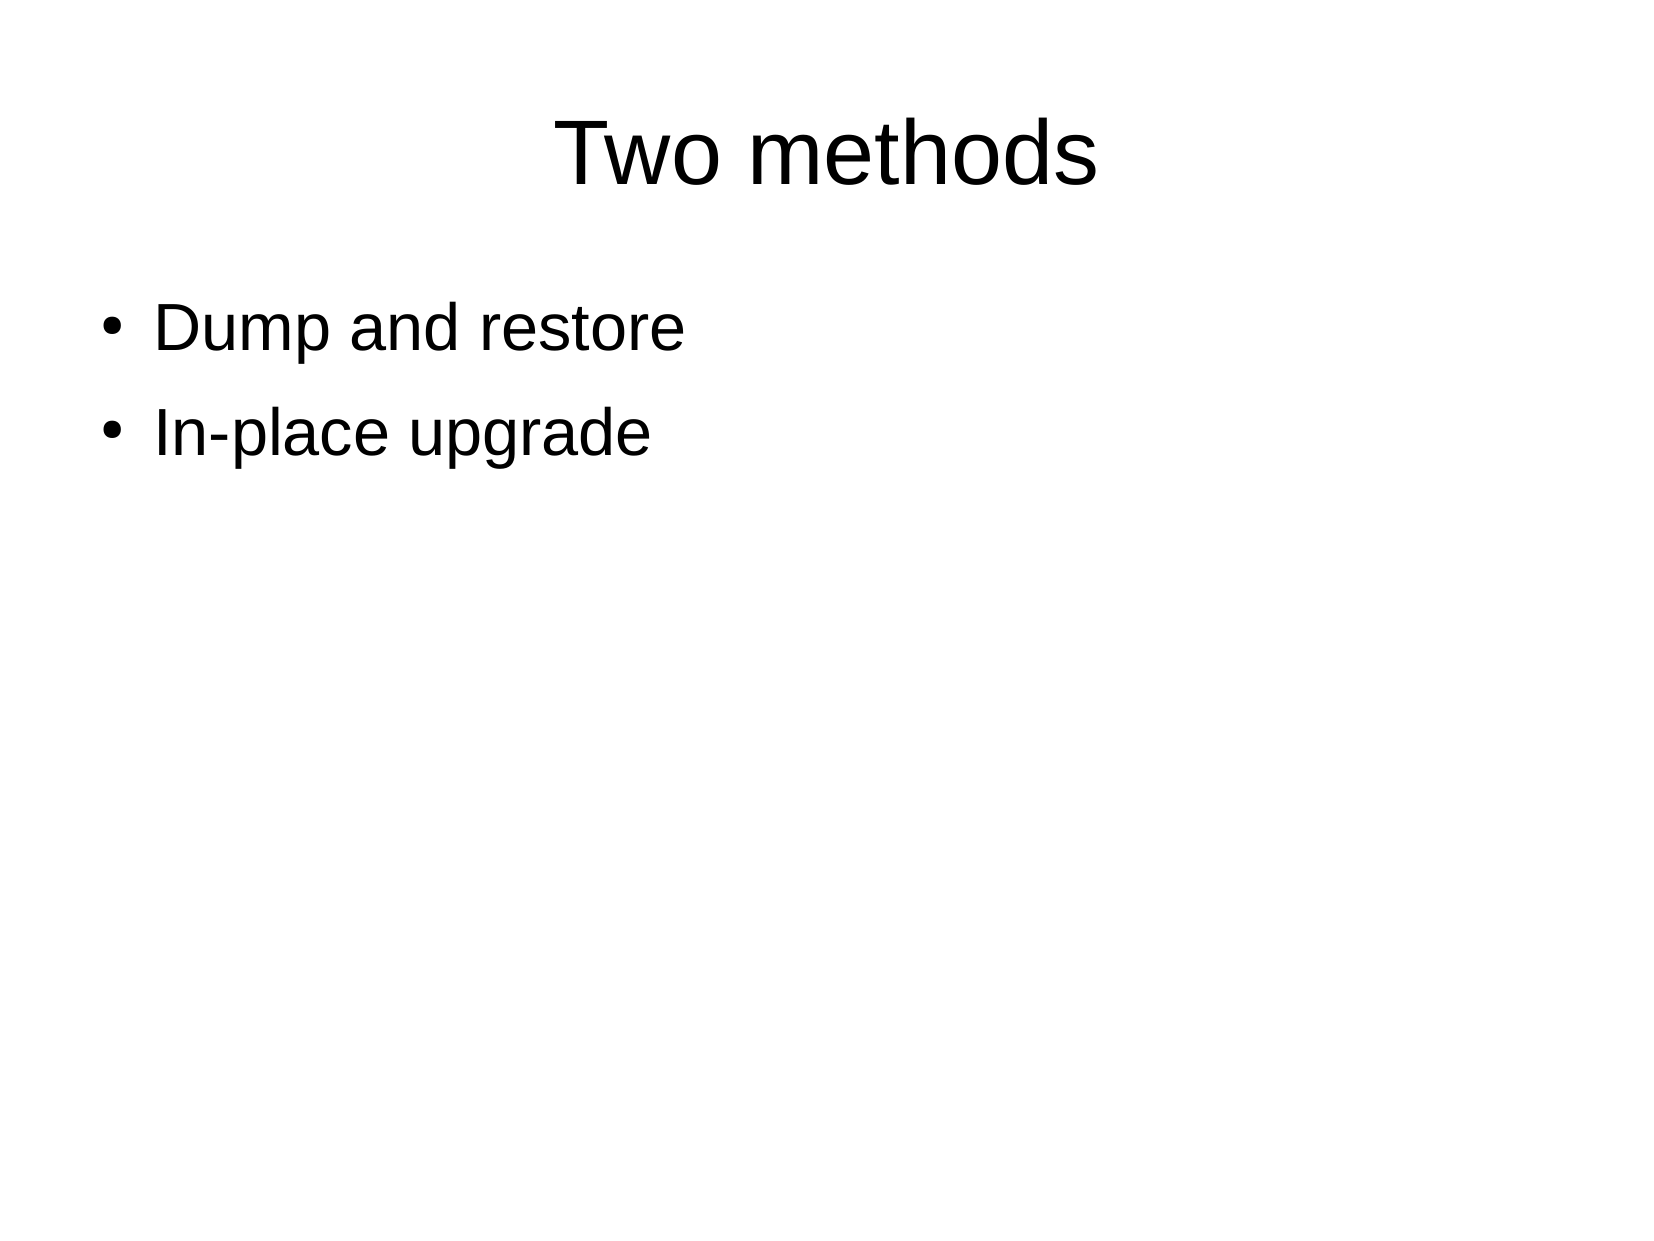

# Two methods
Dump and restore
In-place upgrade